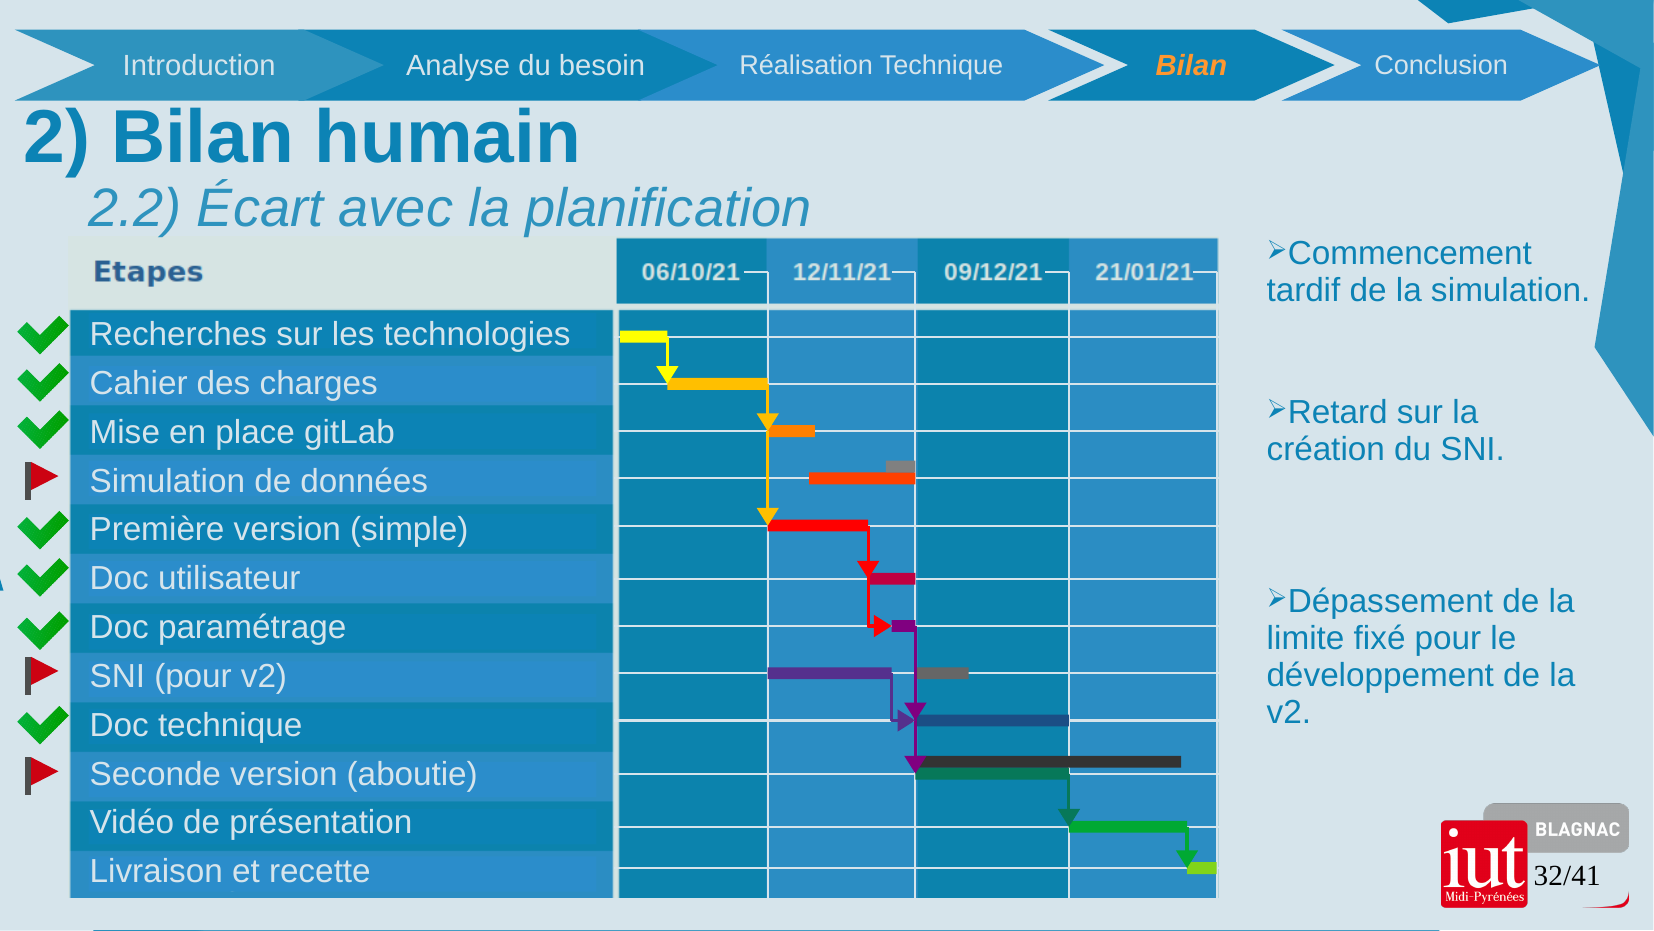

Bilan
Introduction
 Analyse du besoin
Réalisation Technique
Conclusion
# 2) Bilan humain
2.2) Écart avec la planification
Commencement tardif de la simulation.
Recherches sur les technologies
Cahier des charges
Mise en place gitLab
Simulation de données
Première version (simple)
Doc utilisateur
Doc paramétrage
SNI (pour v2)
Doc technique
Seconde version (aboutie)
Vidéo de présentation
Livraison et recette
Retard sur la création du SNI.
Dépassement de la limite fixé pour le développement de la v2.
32